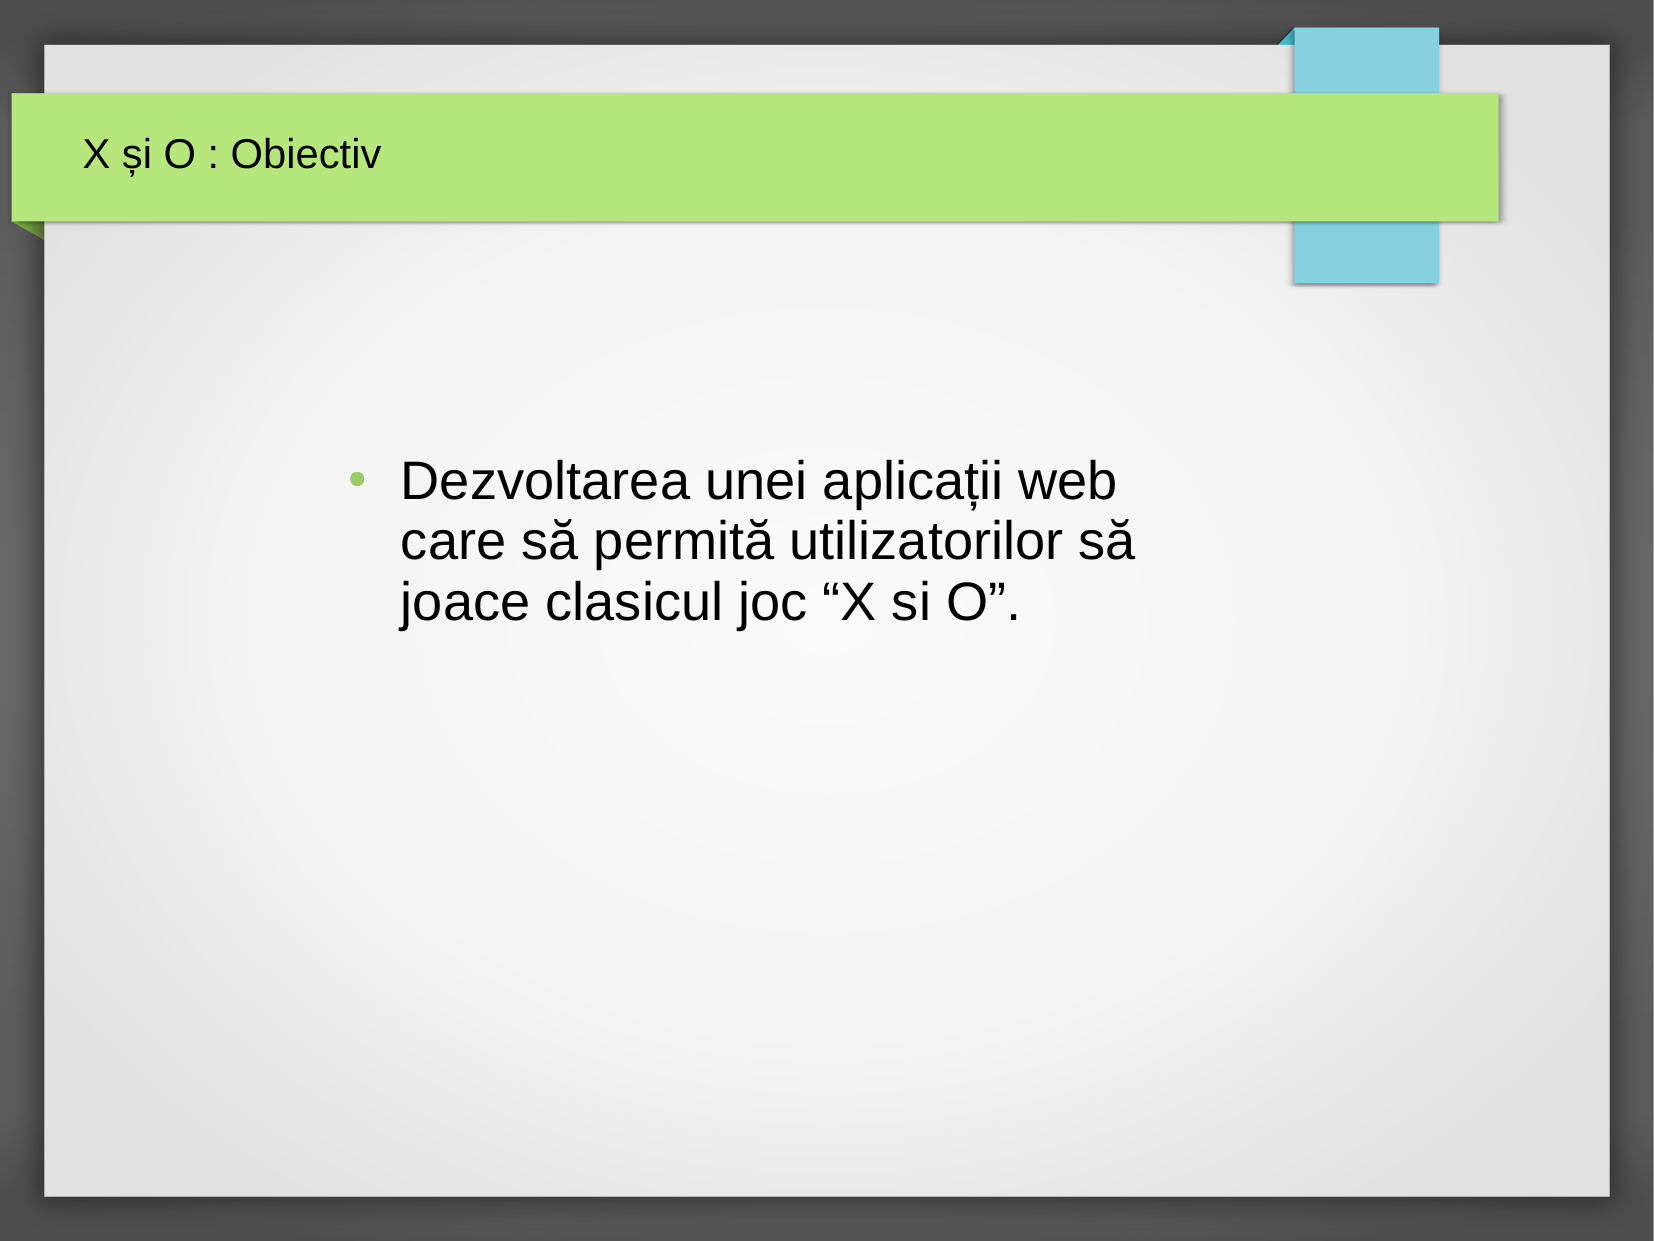

# X și O : Obiectiv
Dezvoltarea unei aplicații web care să permită utilizatorilor să joace clasicul joc “X si O”.